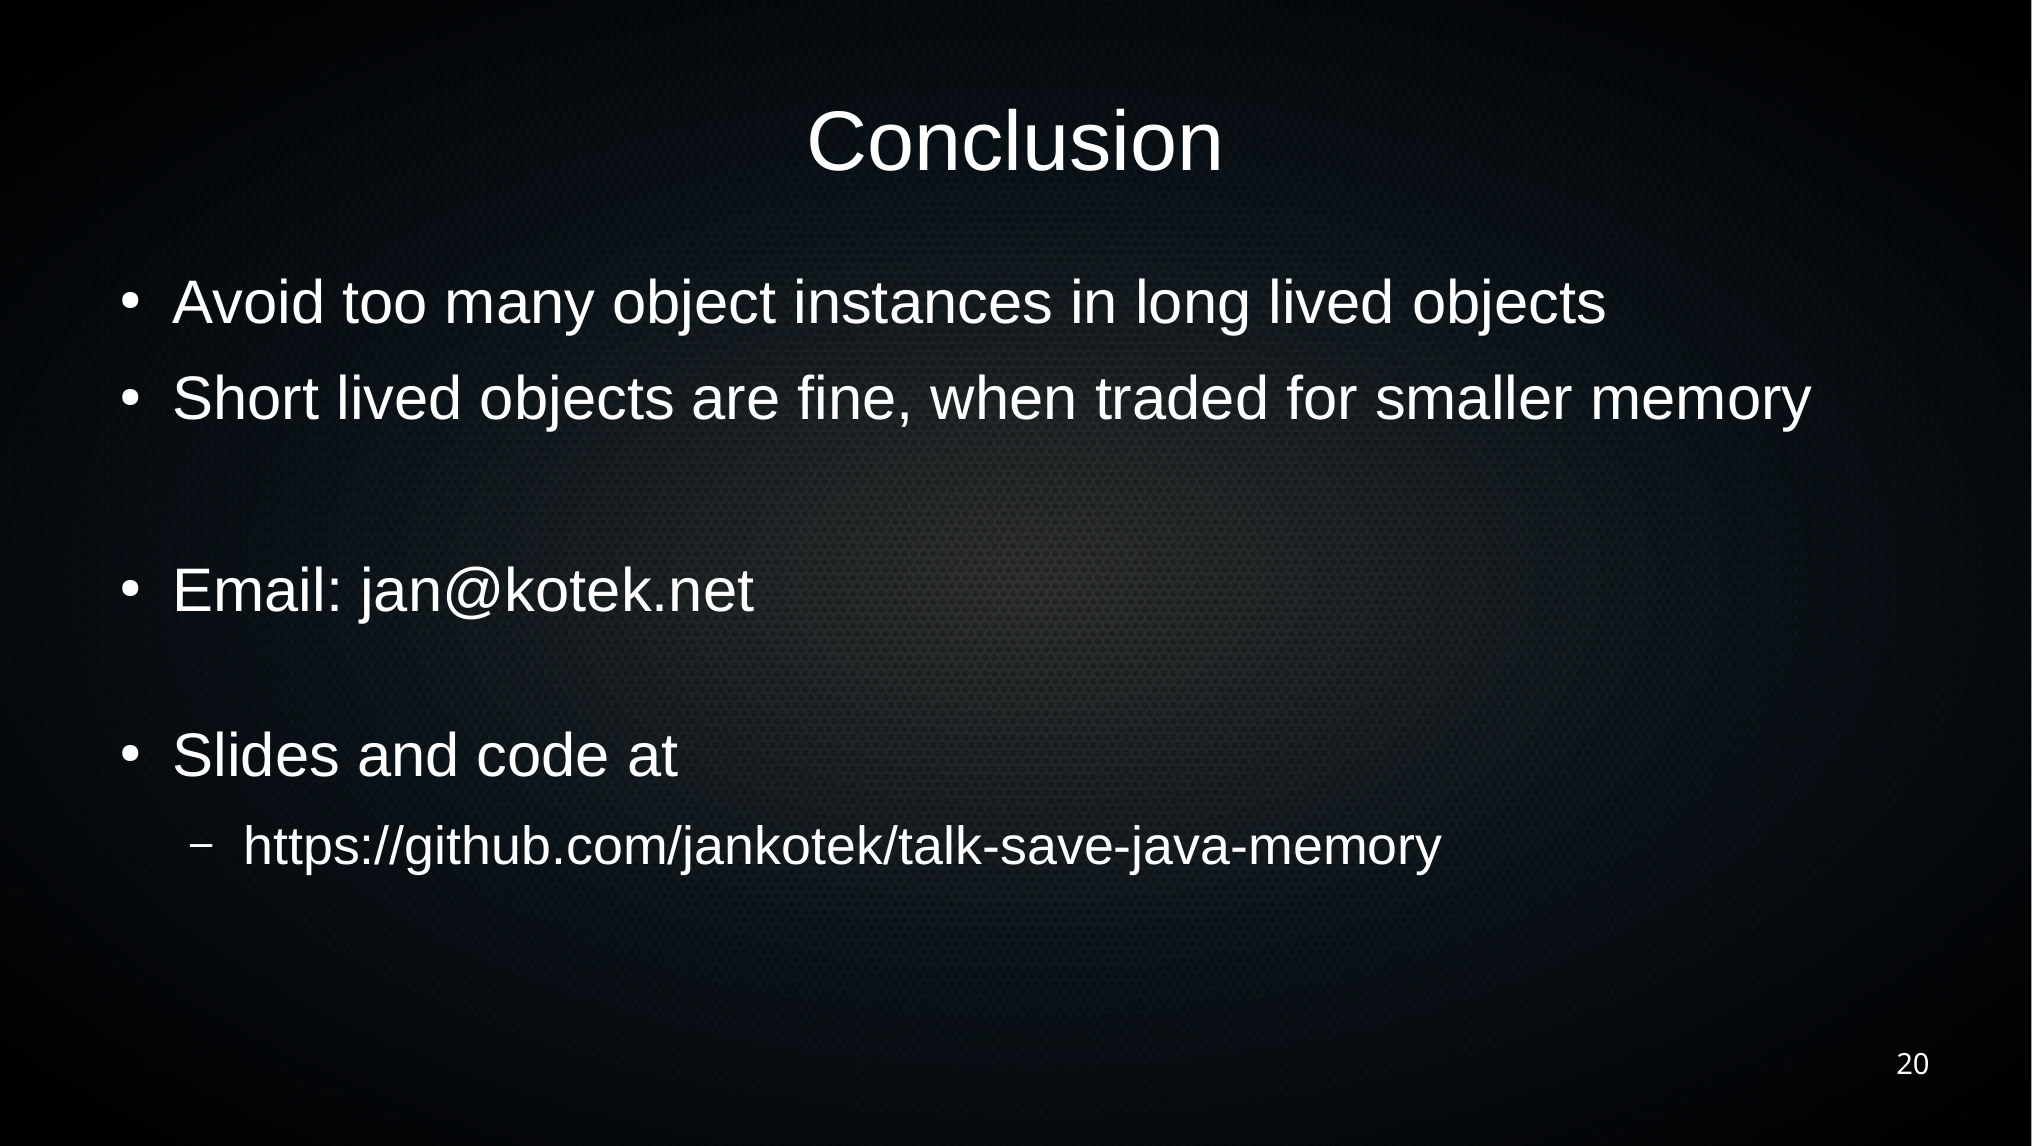

# Conclusion
Avoid too many object instances in long lived objects
Short lived objects are fine, when traded for smaller memory
Email: jan@kotek.net
Slides and code at
https://github.com/jankotek/talk-save-java-memory
20